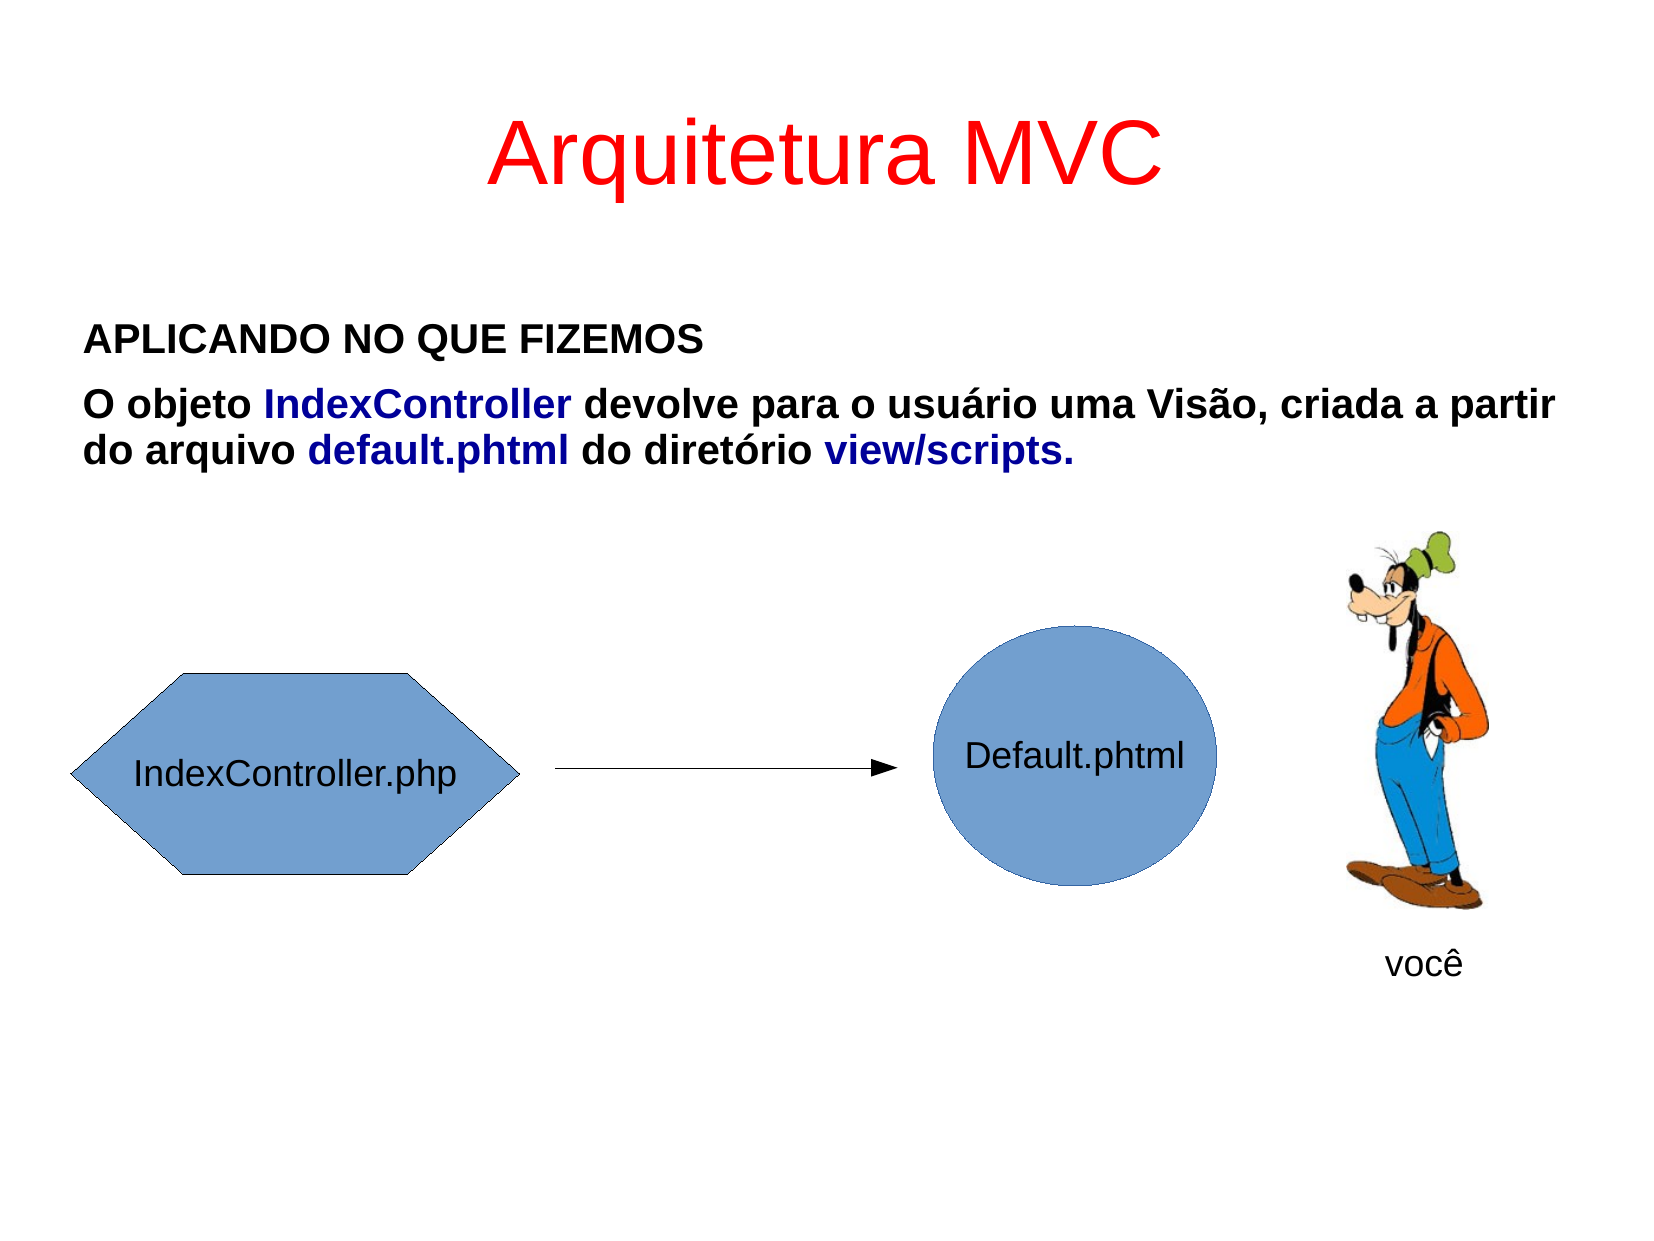

# Arquitetura MVC
APLICANDO NO QUE FIZEMOS
O objeto IndexController devolve para o usuário uma Visão, criada a partir do arquivo default.phtml do diretório view/scripts.
Default.phtml
IndexController.php
você